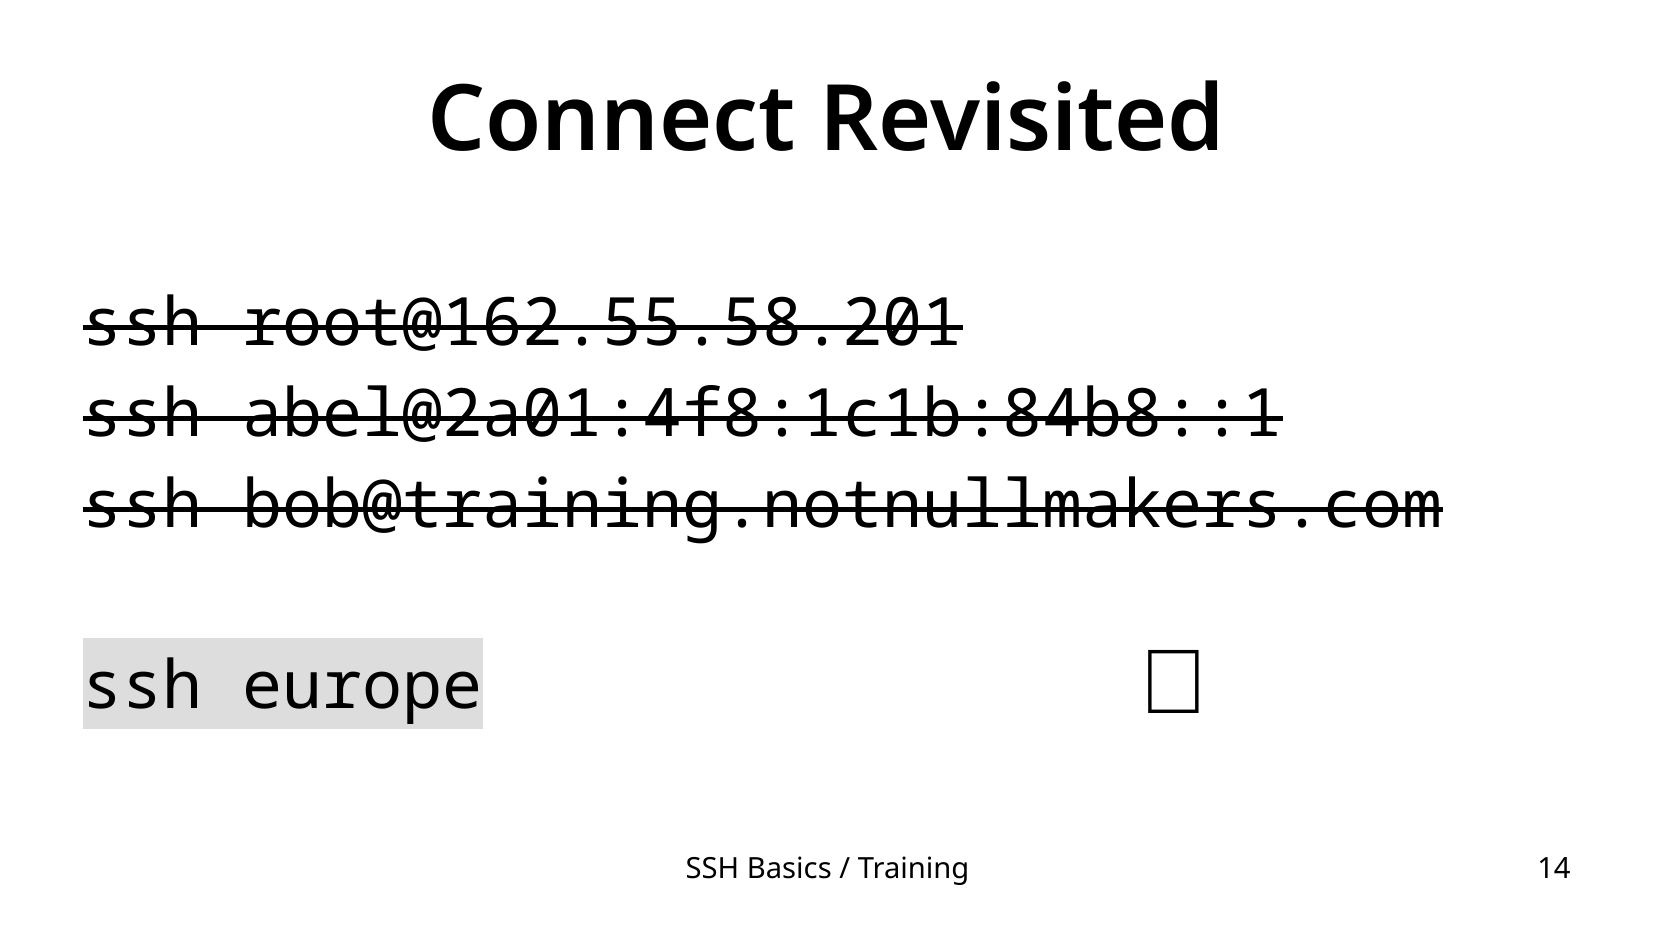

# Connect Revisited
ssh root@162.55.58.201
ssh abel@2a01:4f8:1c1b:84b8::1
ssh bob@training.notnullmakers.com
ssh europe
🤯
SSH Basics / Training
14